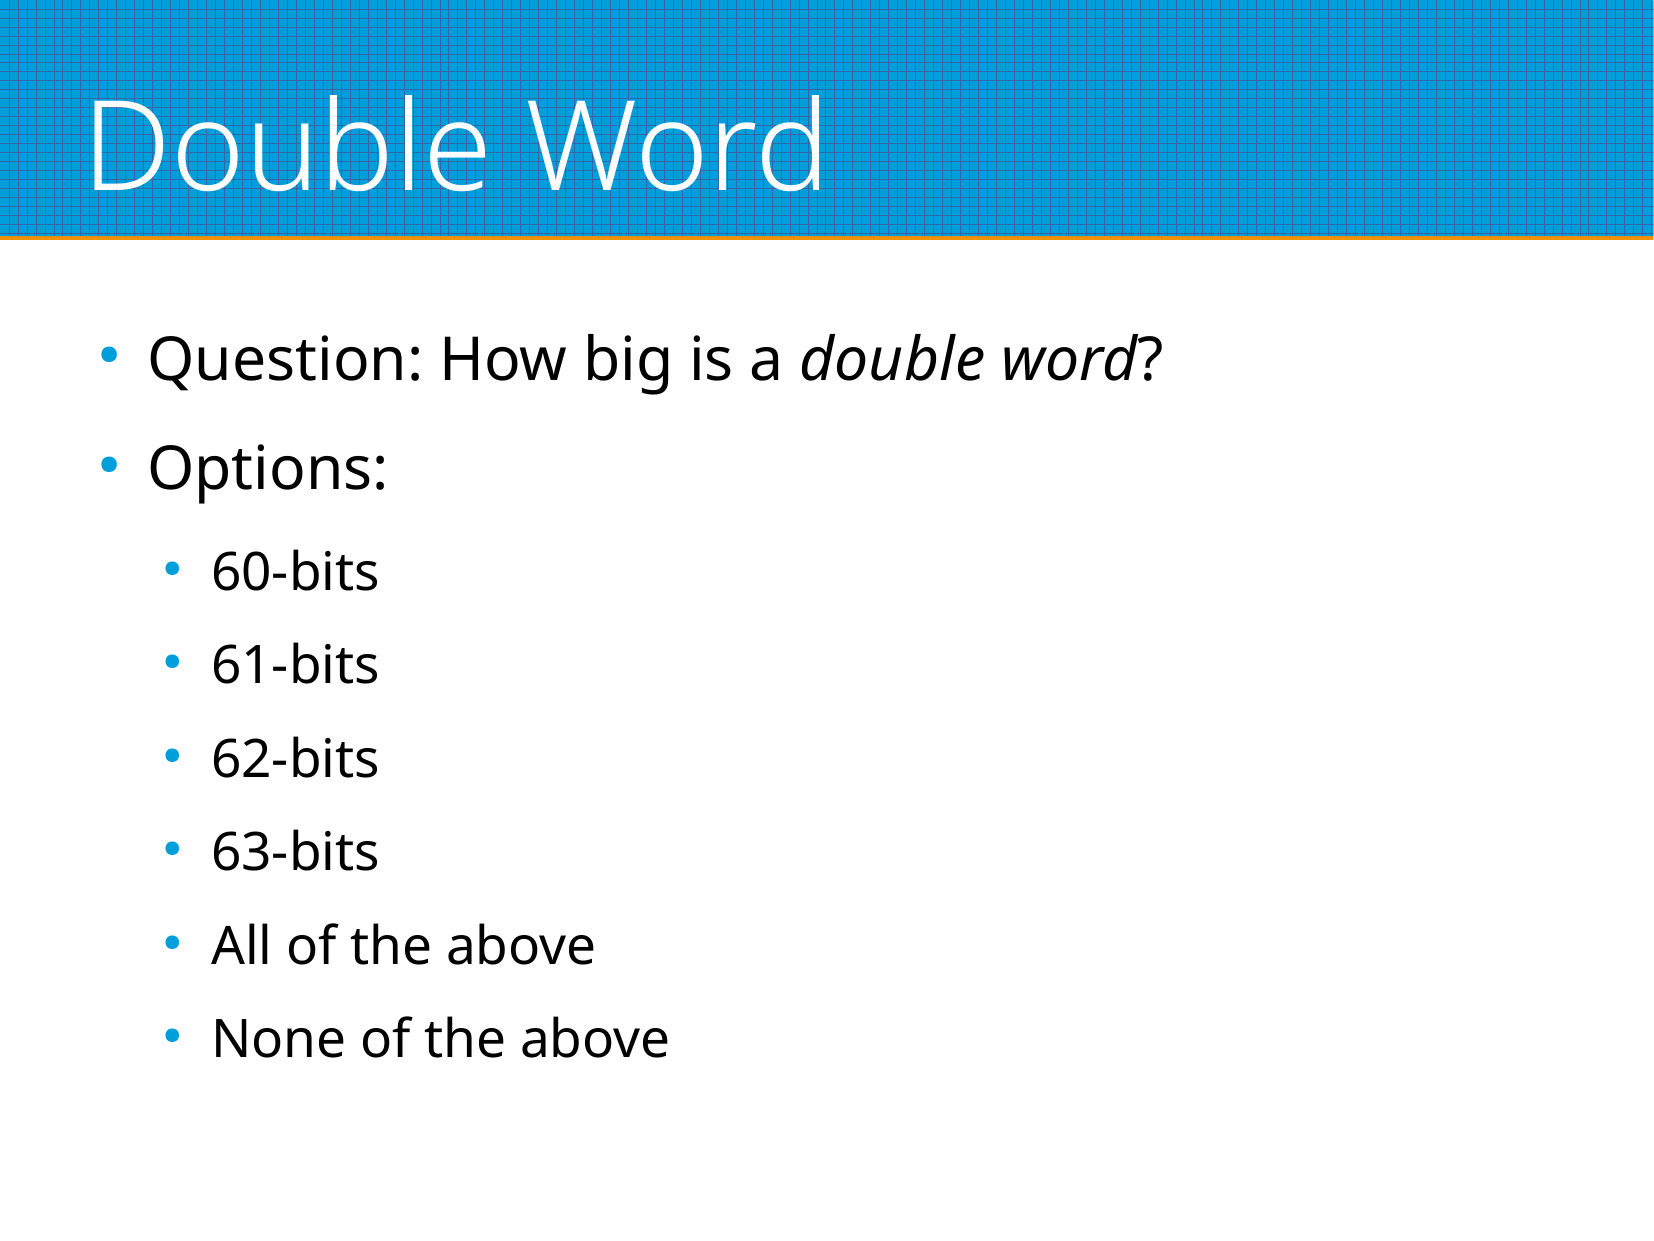

# Double Word
Question: How big is a double word?
Options:
60-bits
61-bits
62-bits
63-bits
All of the above
None of the above